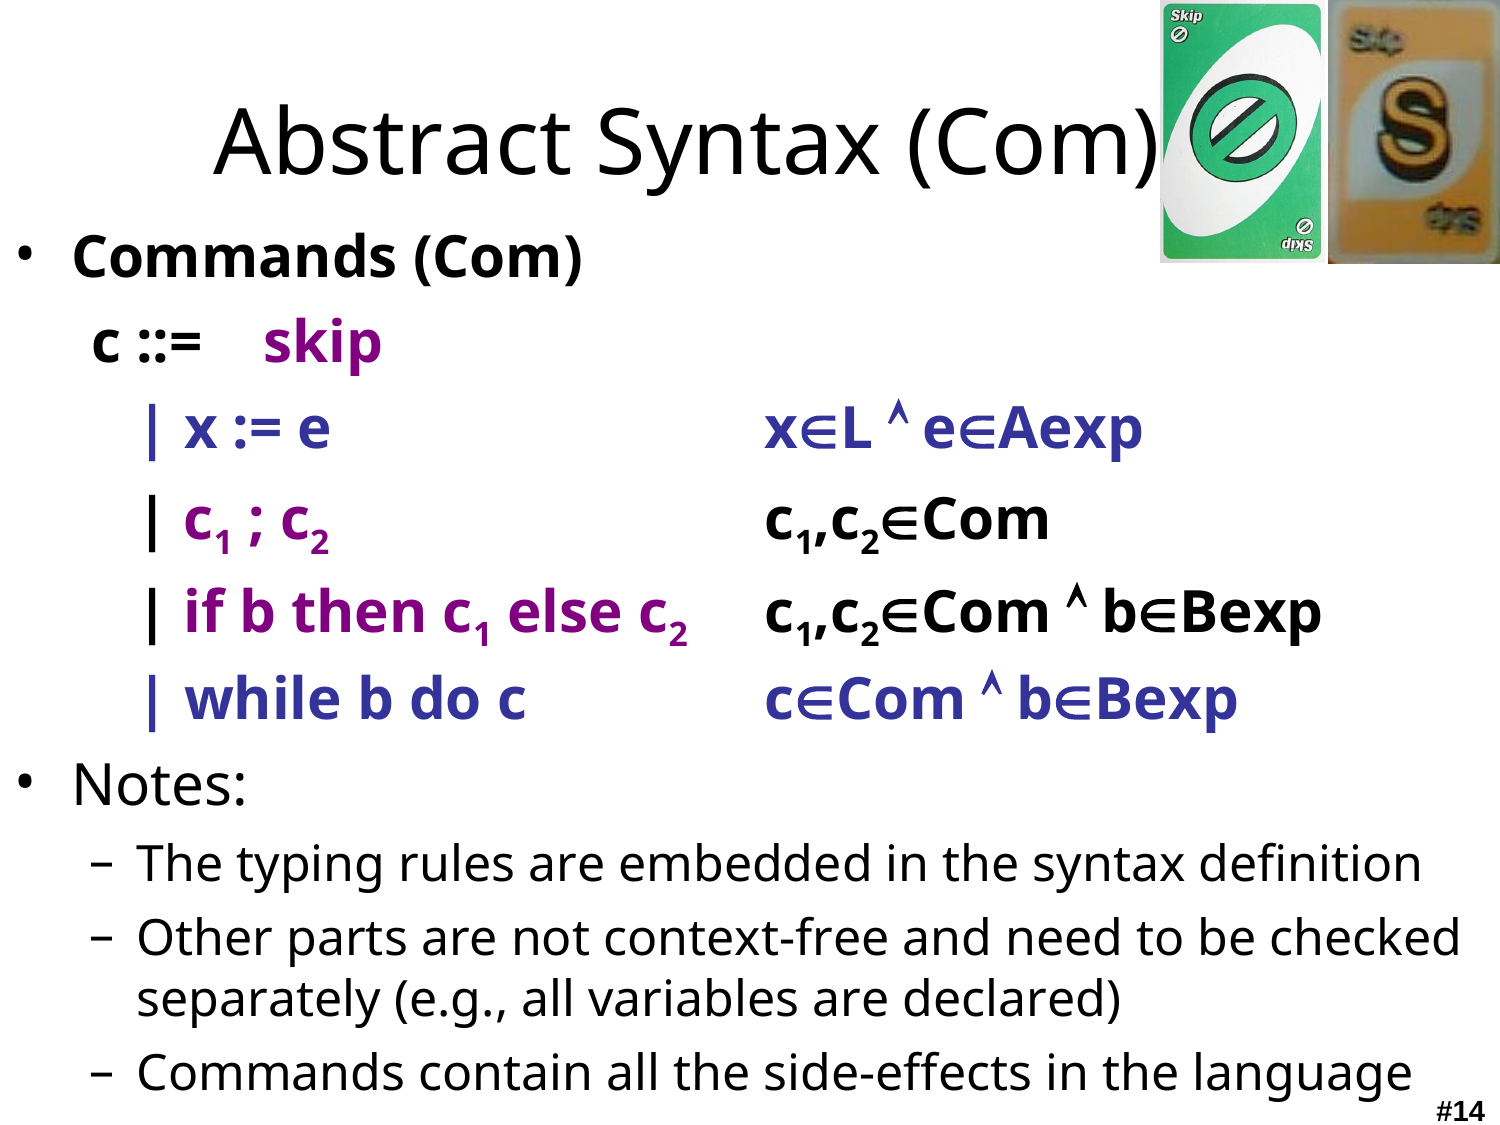

# Abstract Syntax (Com)
Commands (Com)
 c ::= skip
 | x := e 	xL  eAexp
 | c1 ; c2 	c1,c2Com
 | if b then c1 else c2 	c1,c2Com  bBexp
 | while b do c 	cCom  bBexp
Notes:
The typing rules are embedded in the syntax definition
Other parts are not context-free and need to be checked separately (e.g., all variables are declared)
Commands contain all the side-effects in the language
Missing: pointers, function calls, what else?
14